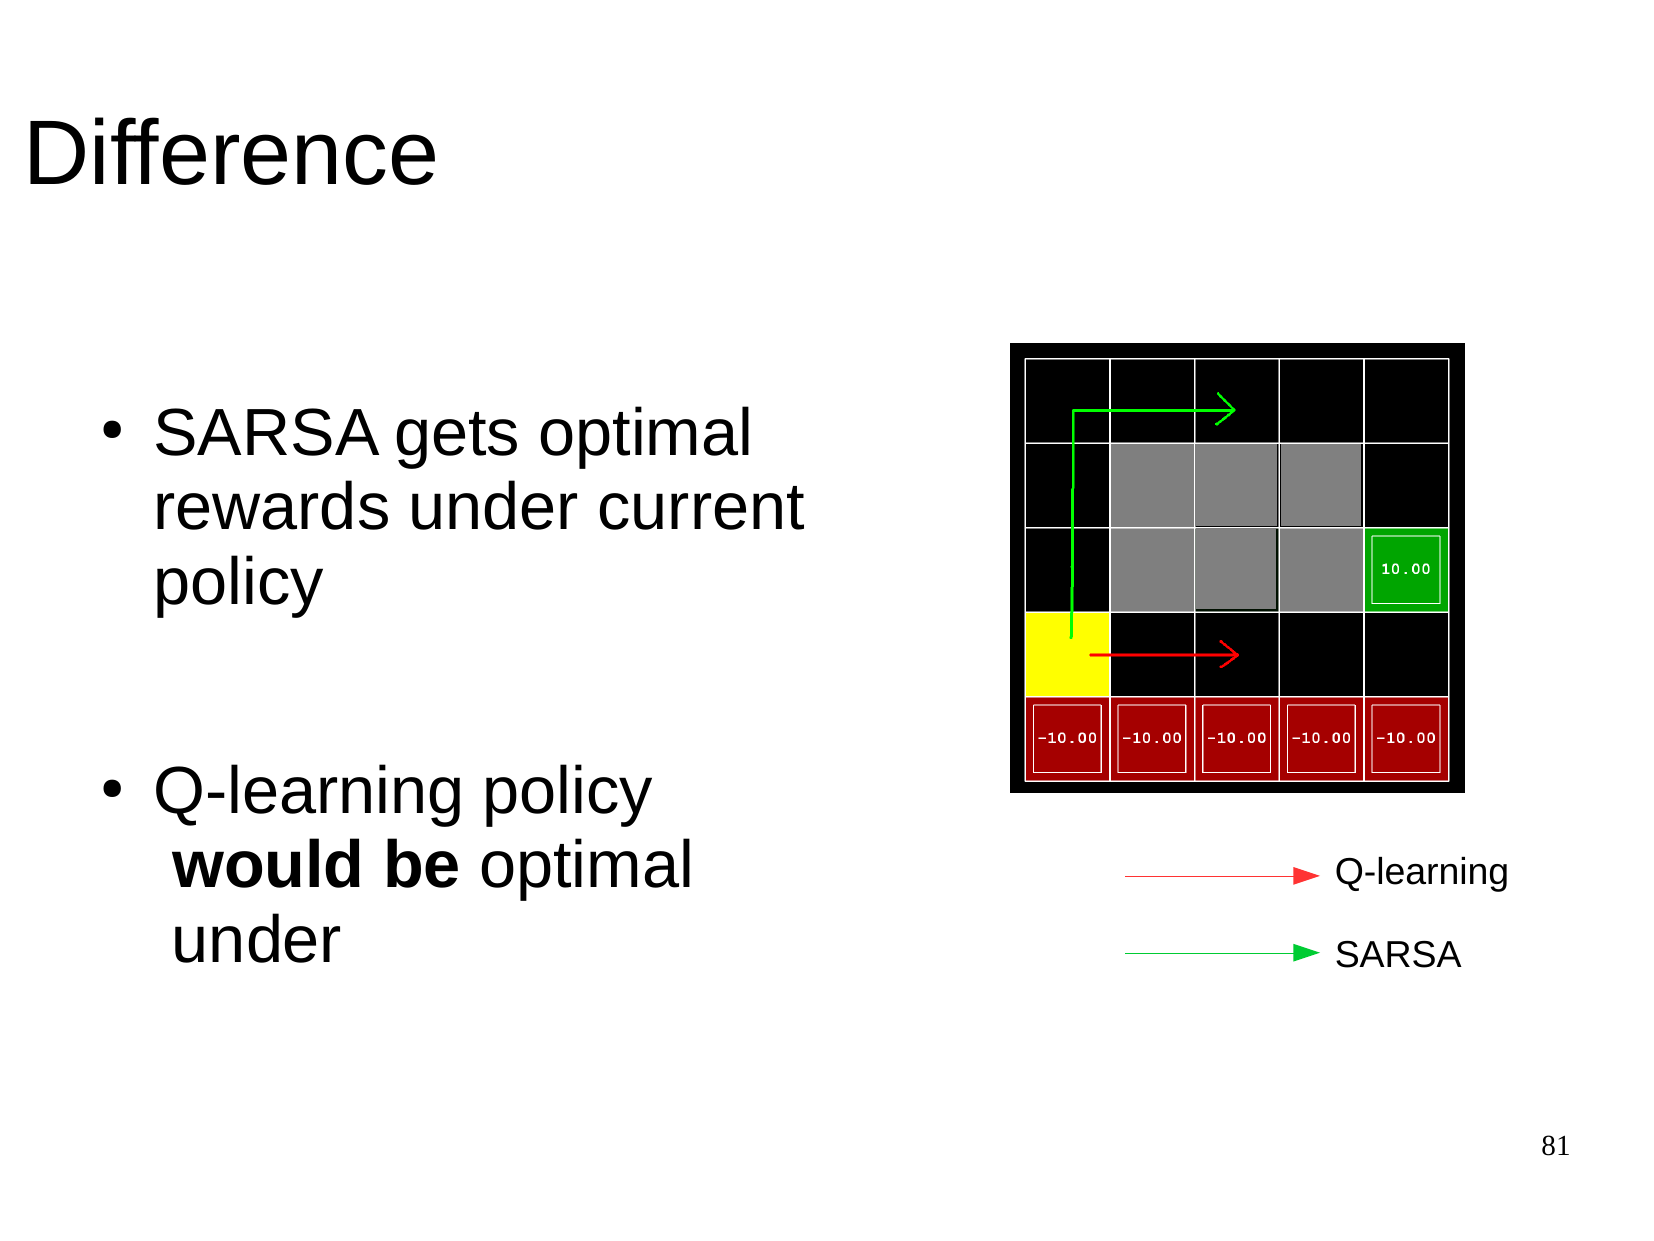

# Difference
SARSA gets optimal
rewards under current
policy
Q-learning policy
 would be optimal
 under
Q-learning
SARSA
81